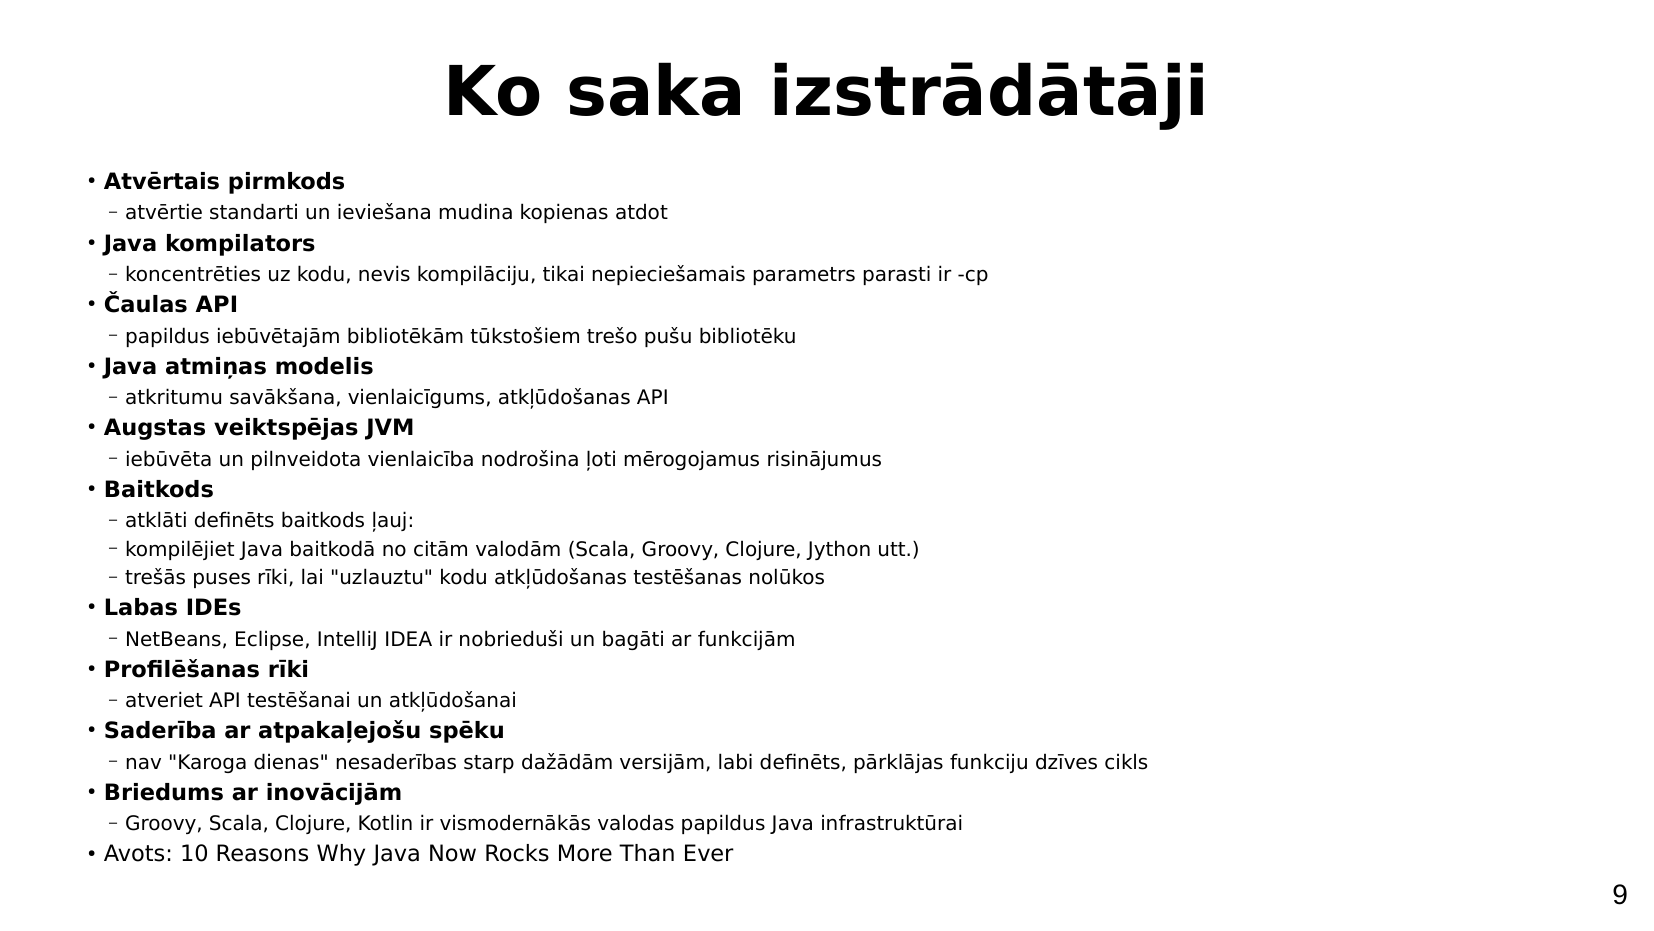

# Ko saka izstrādātāji
Atvērtais pirmkods
atvērtie standarti un ieviešana mudina kopienas atdot
Java kompilators
koncentrēties uz kodu, nevis kompilāciju, tikai nepieciešamais parametrs parasti ir -cp
Čaulas API
papildus iebūvētajām bibliotēkām tūkstošiem trešo pušu bibliotēku
Java atmiņas modelis
atkritumu savākšana, vienlaicīgums, atkļūdošanas API
Augstas veiktspējas JVM
iebūvēta un pilnveidota vienlaicība nodrošina ļoti mērogojamus risinājumus
Baitkods
atklāti definēts baitkods ļauj:
kompilējiet Java baitkodā no citām valodām (Scala, Groovy, Clojure, Jython utt.)
trešās puses rīki, lai "uzlauztu" kodu atkļūdošanas testēšanas nolūkos
Labas IDEs
NetBeans, Eclipse, IntelliJ IDEA ir nobrieduši un bagāti ar funkcijām
Profilēšanas rīki
atveriet API testēšanai un atkļūdošanai
Saderība ar atpakaļejošu spēku
nav "Karoga dienas" nesaderības starp dažādām versijām, labi definēts, pārklājas funkciju dzīves cikls
Briedums ar inovācijām
Groovy, Scala, Clojure, Kotlin ir vismodernākās valodas papildus Java infrastruktūrai
Avots: 10 Reasons Why Java Now Rocks More Than Ever